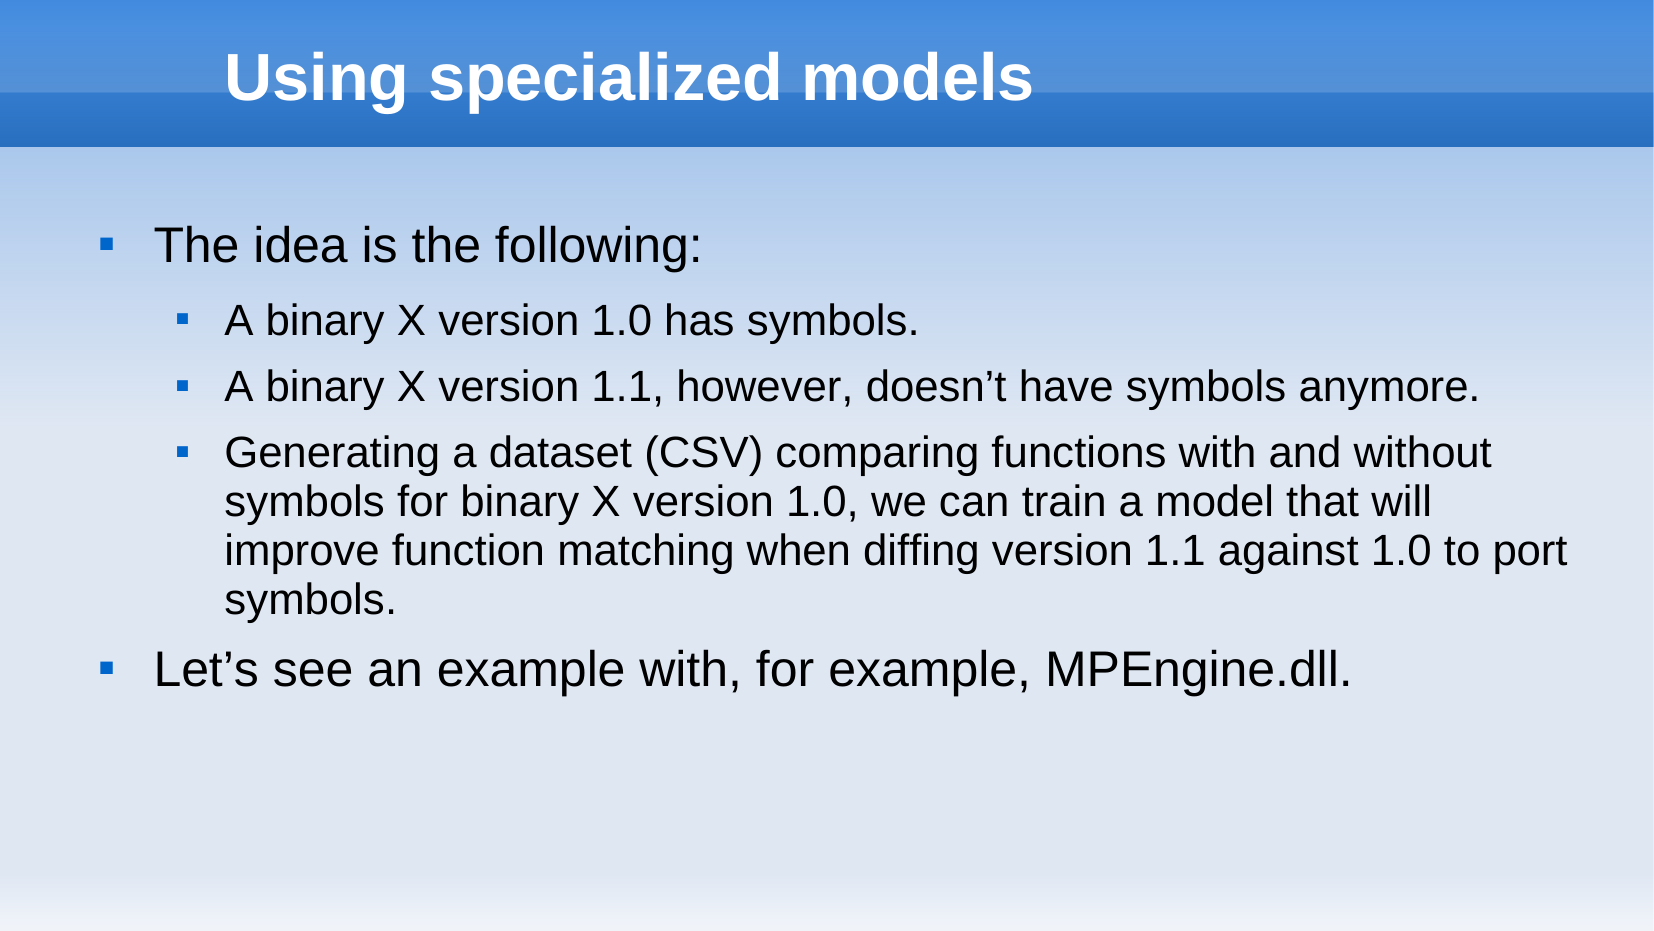

# Using specialized models
The idea is the following:
A binary X version 1.0 has symbols.
A binary X version 1.1, however, doesn’t have symbols anymore.
Generating a dataset (CSV) comparing functions with and without symbols for binary X version 1.0, we can train a model that will improve function matching when diffing version 1.1 against 1.0 to port symbols.
Let’s see an example with, for example, MPEngine.dll.